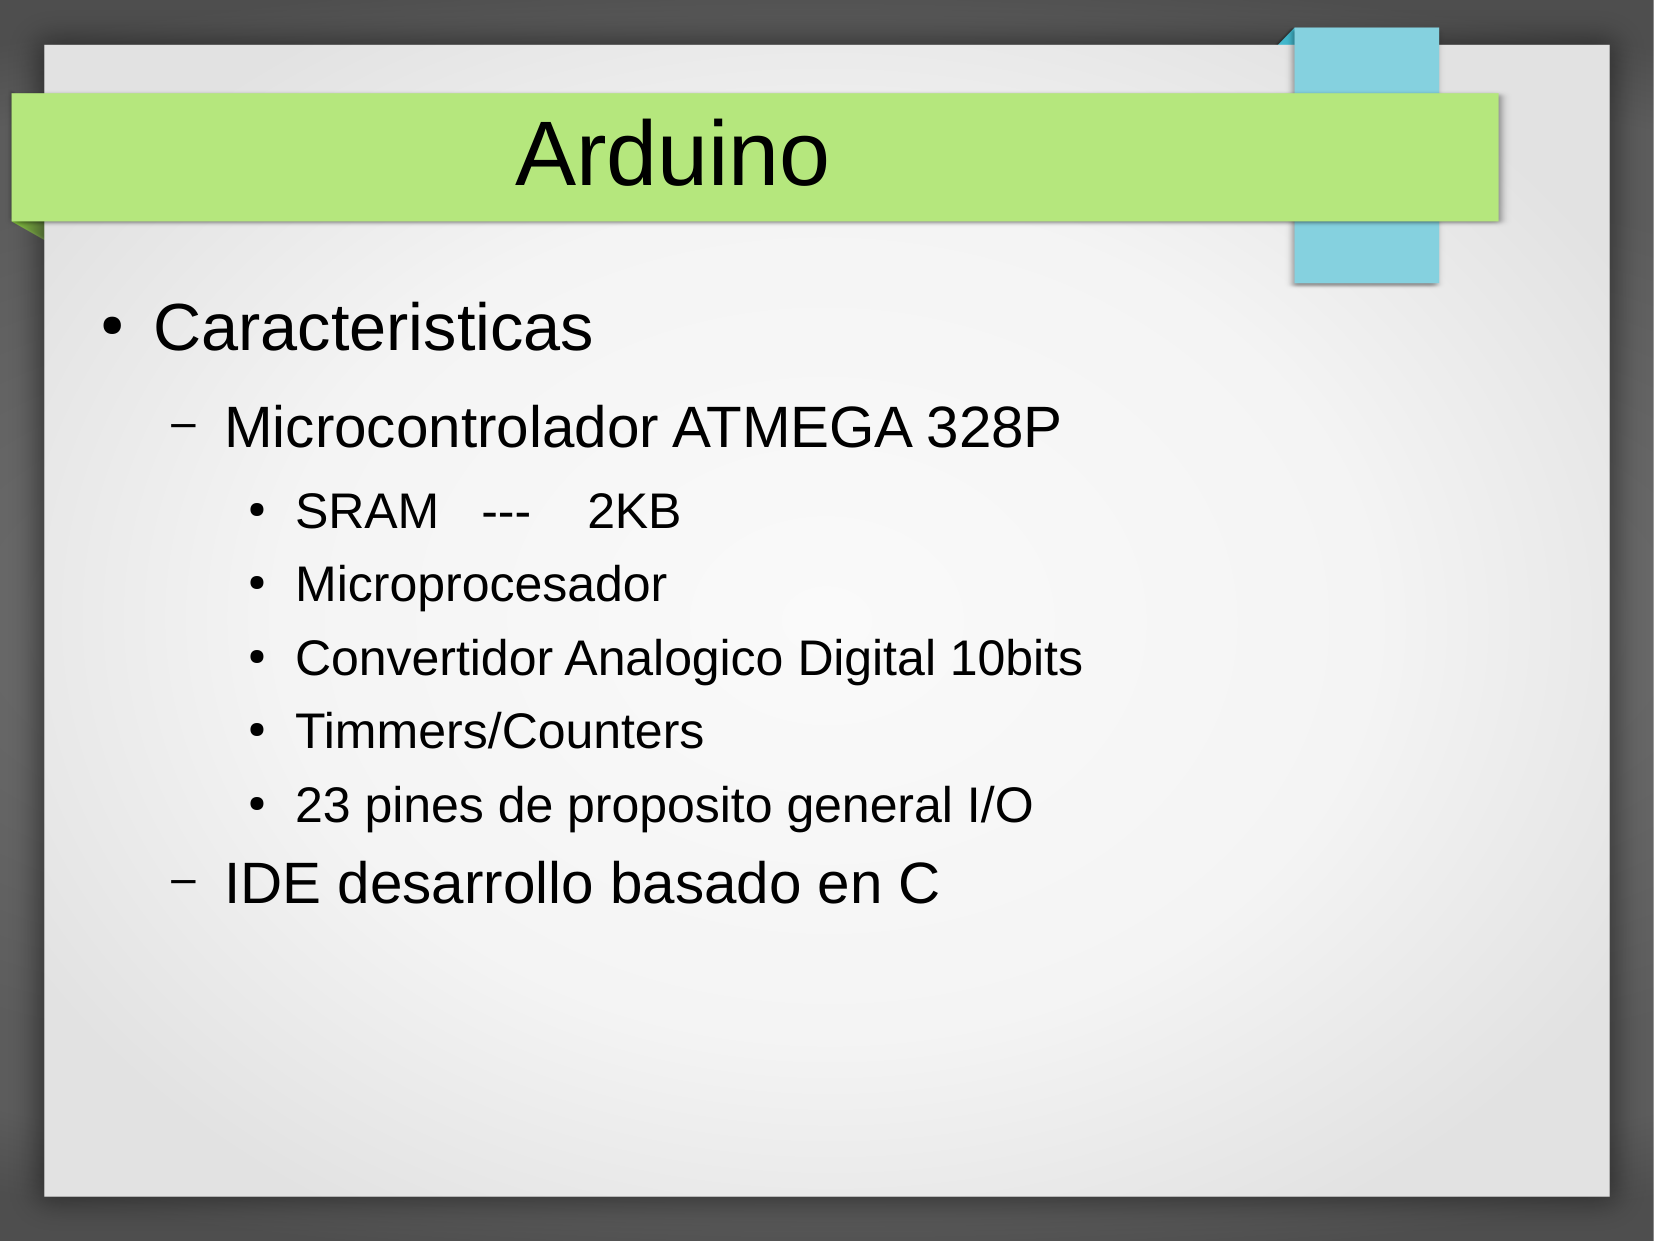

# Arduino
Caracteristicas
Microcontrolador ATMEGA 328P
SRAM --- 2KB
Microprocesador
Convertidor Analogico Digital 10bits
Timmers/Counters
23 pines de proposito general I/O
IDE desarrollo basado en C